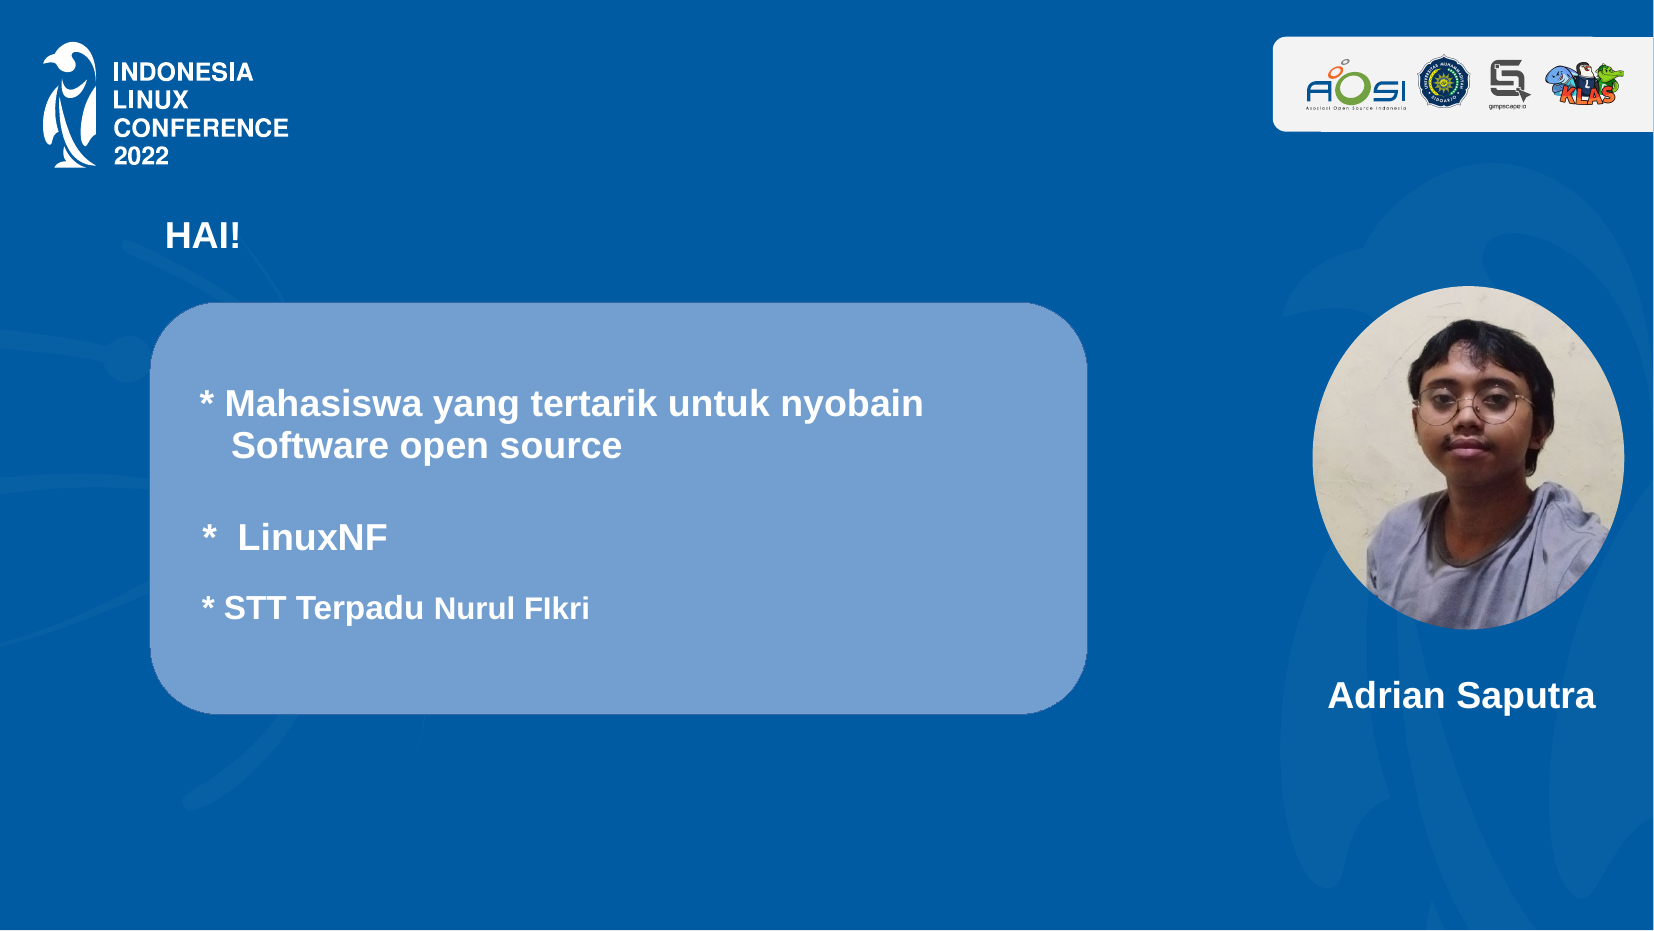

HAI!
* Mahasiswa yang tertarik untuk nyobain
 Software open source
* LinuxNF
* STT Terpadu Nurul FIkri
Adrian Saputra